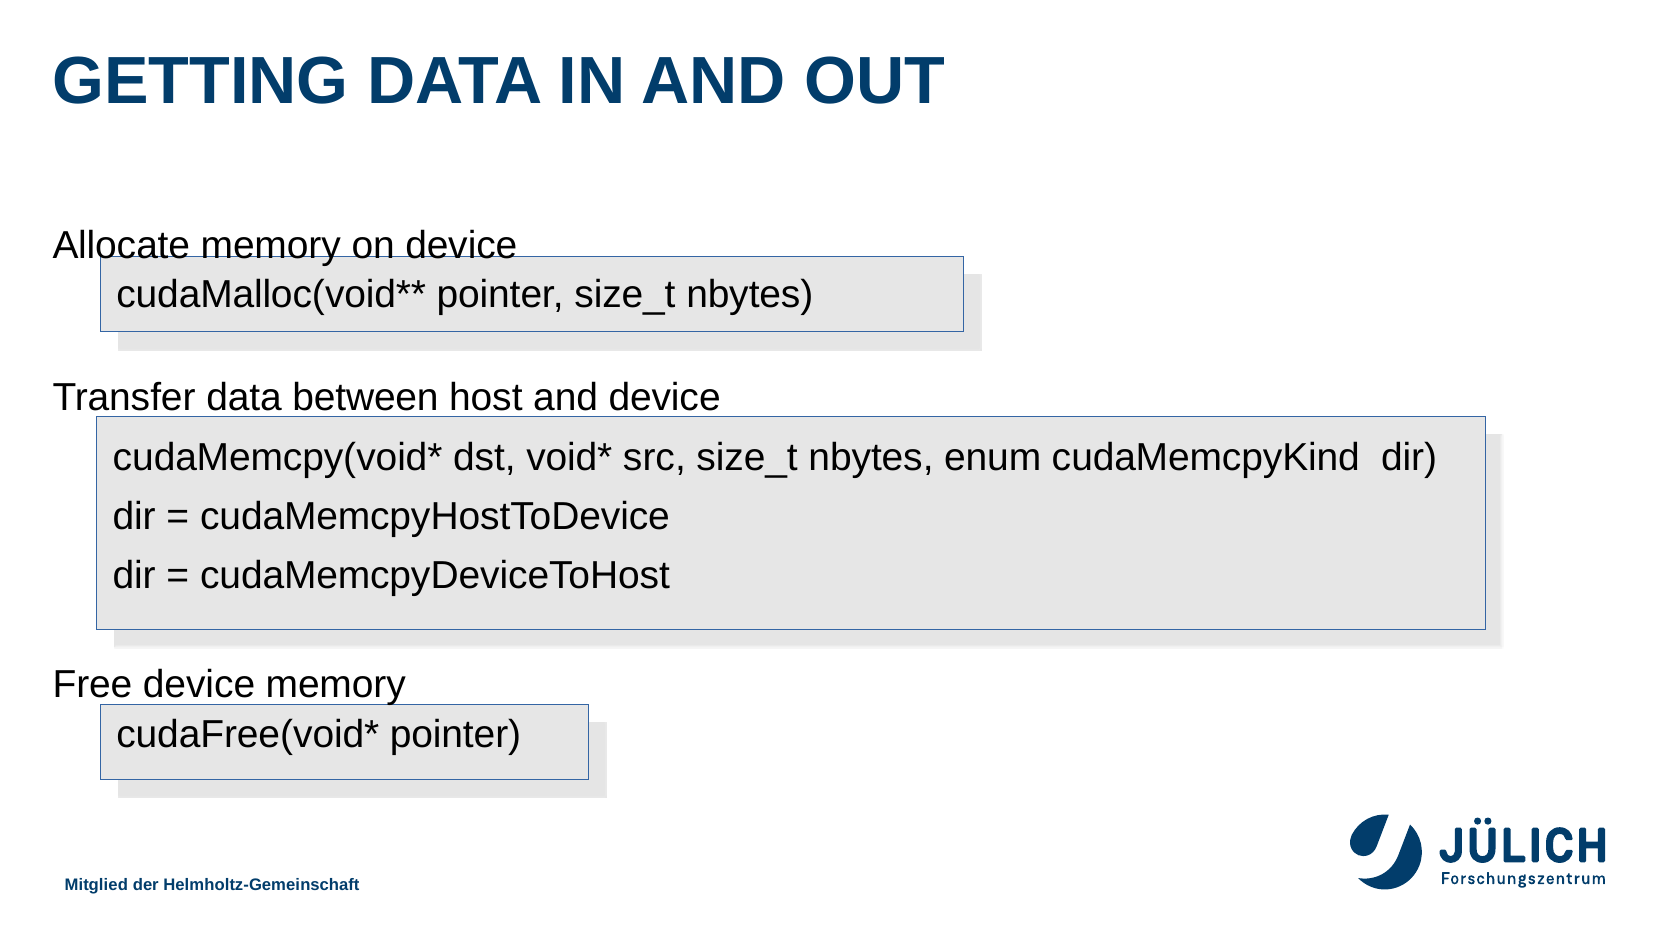

# Getting data in and out
Allocate memory on device
	cudaMalloc(void** pointer, size_t nbytes)
Transfer data between host and device
cudaMemcpy(void* dst, void* src, size_t nbytes, enum cudaMemcpyKind dir)
dir = cudaMemcpyHostToDevice
dir = cudaMemcpyDeviceToHost
Free device memory
	cudaFree(void* pointer)